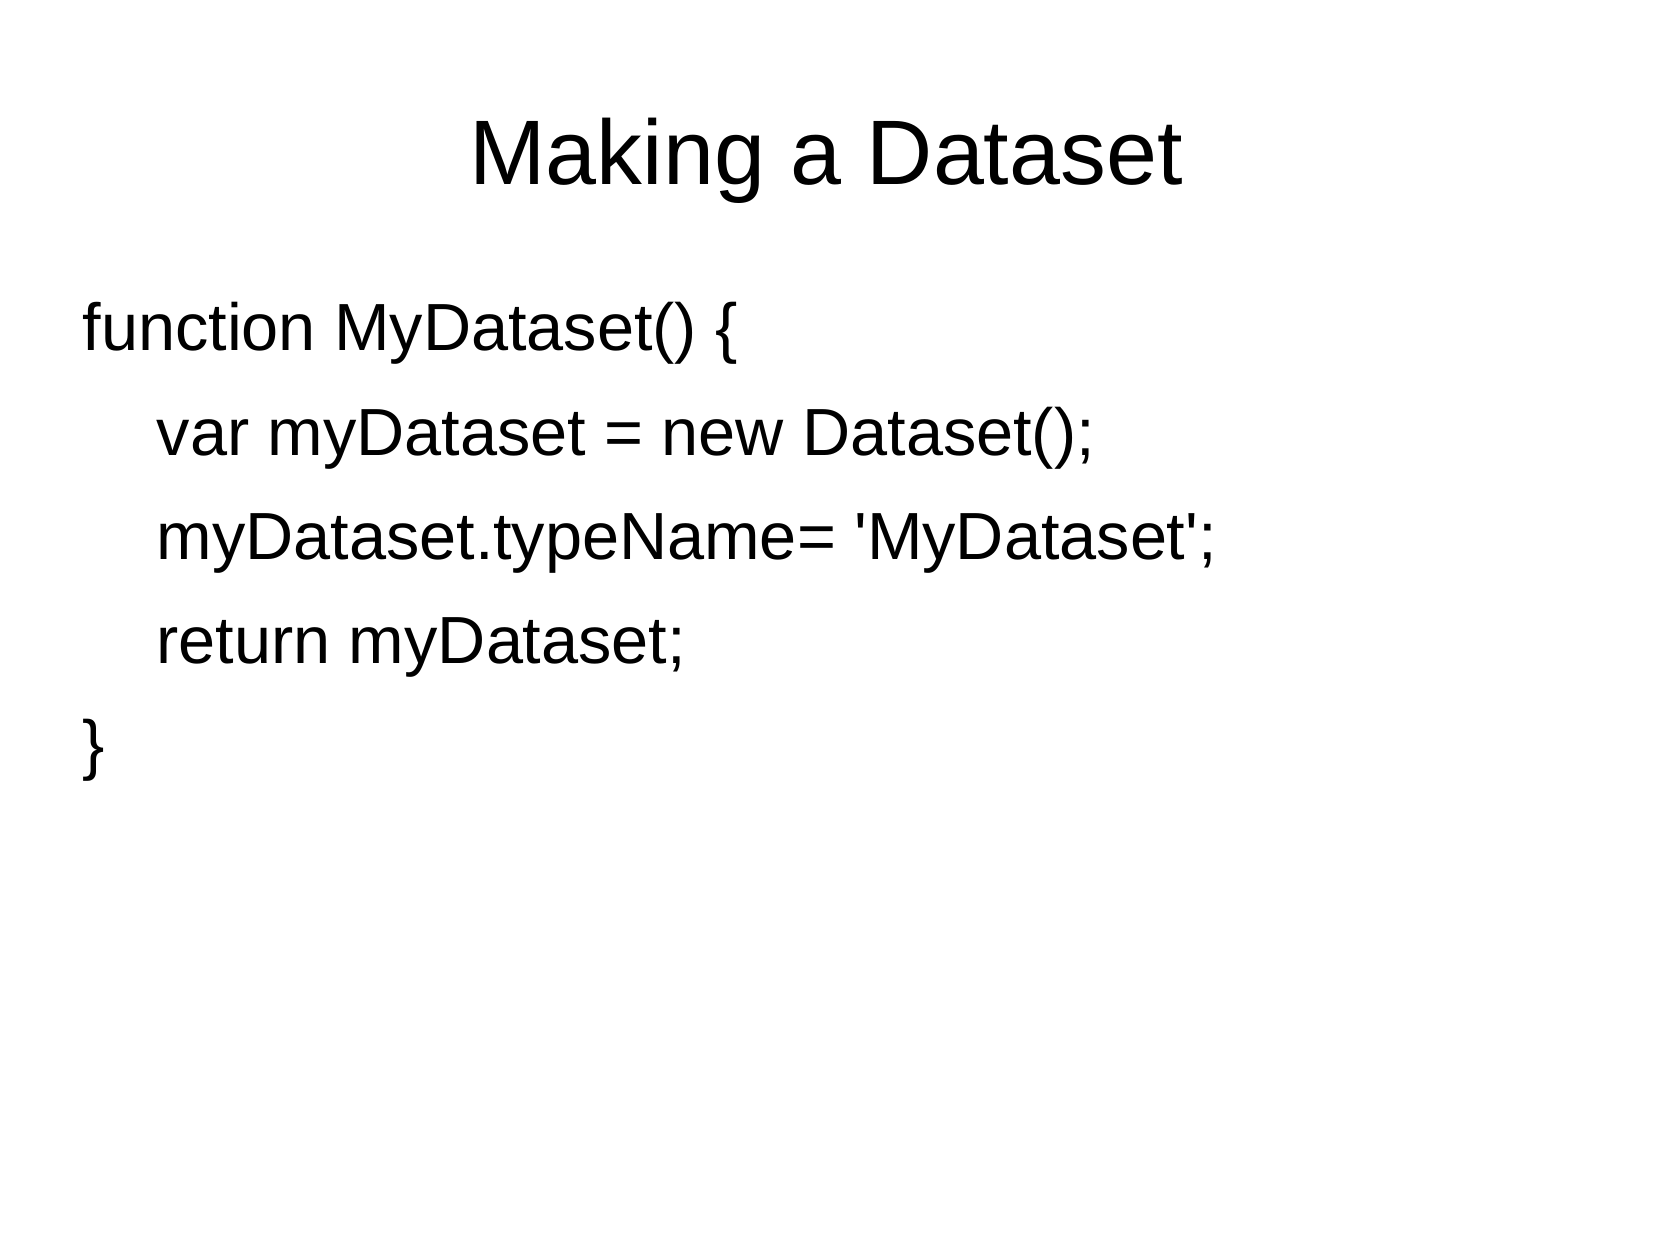

# Making a Dataset
function MyDataset() {
 var myDataset = new Dataset();
 myDataset.typeName= 'MyDataset';
 return myDataset;
}